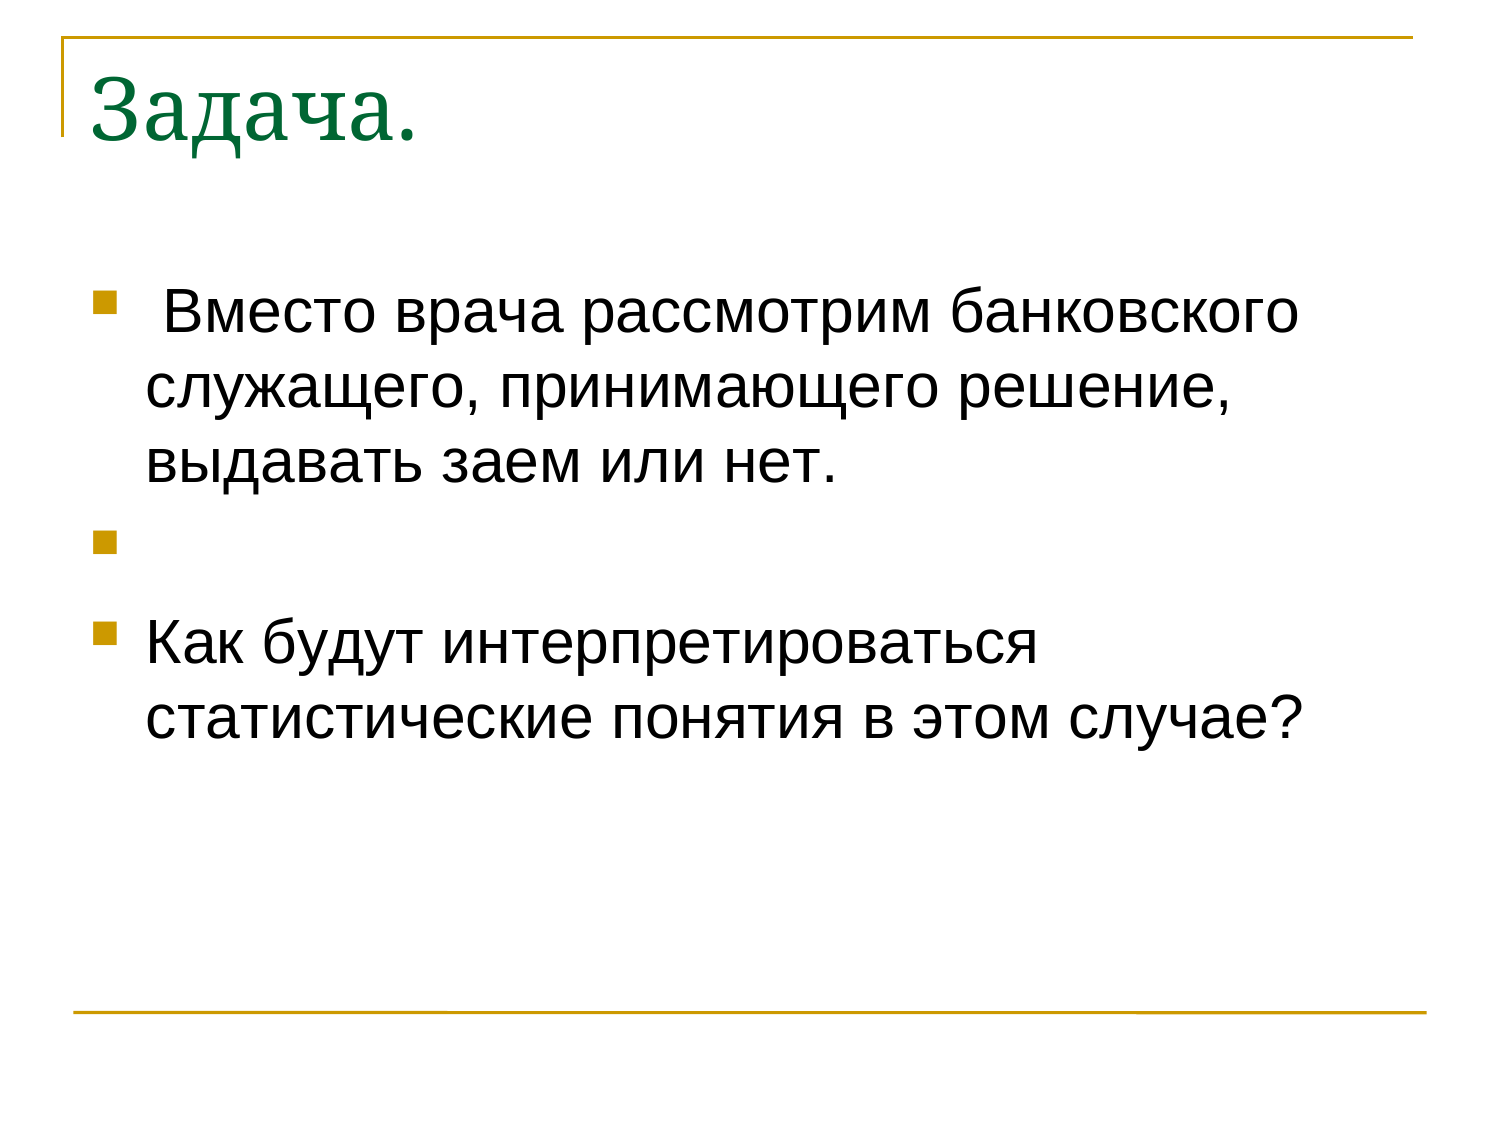

# Задача.
 Вместо врача рассмотрим банковского служащего, принимающего решение, выдавать заем или нет.
Как будут интерпретироваться статистические понятия в этом случае?